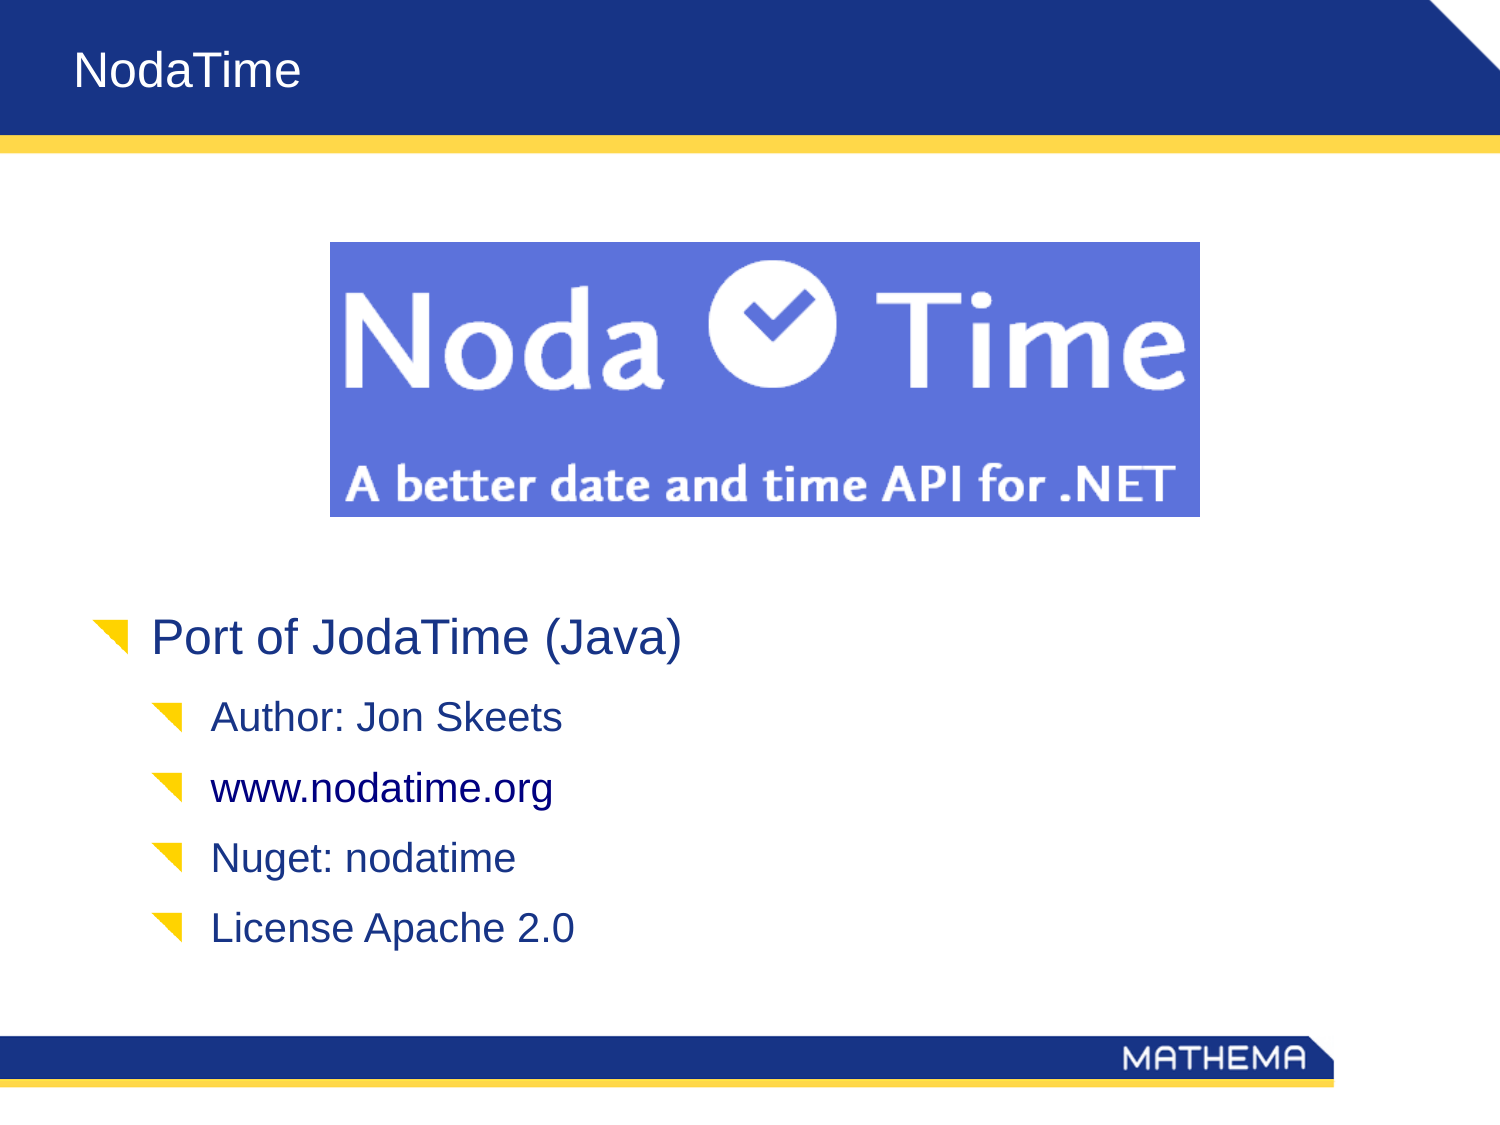

# NodaTime
Port of JodaTime (Java)
Author: Jon Skeets
www.nodatime.org
Nuget: nodatime
License Apache 2.0